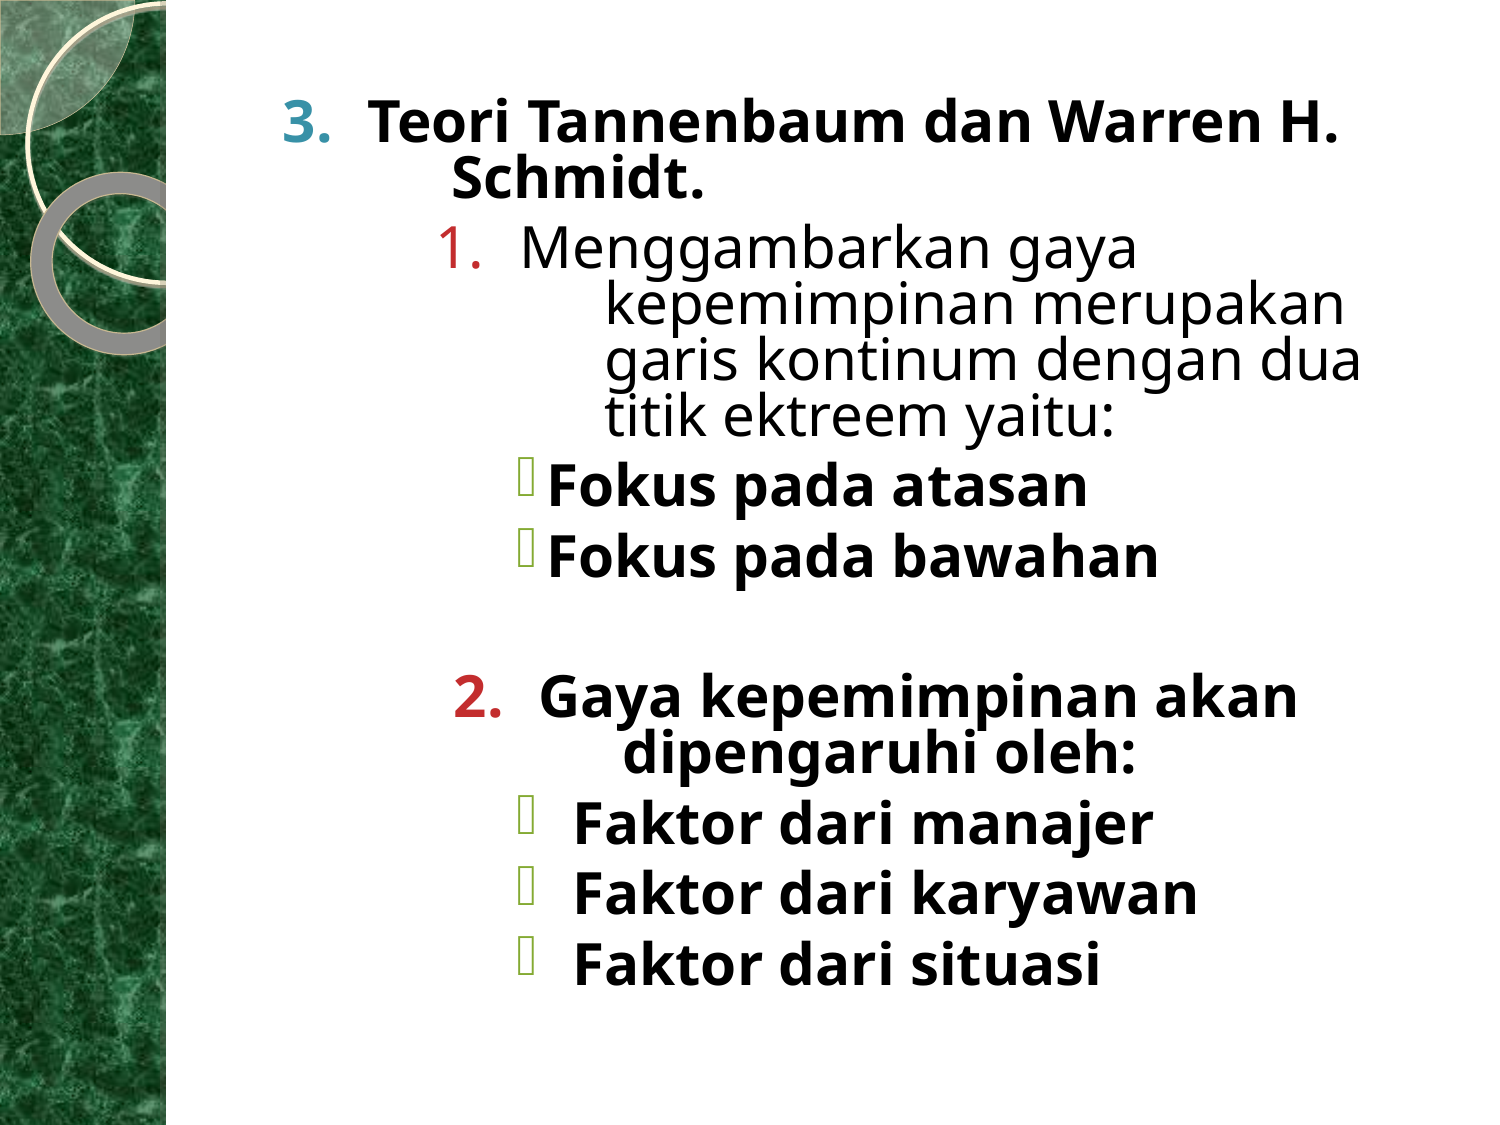

# Teori Tannenbaum dan Warren H. Schmidt.
Menggambarkan gaya kepemimpinan merupakan garis kontinum dengan dua titik ektreem yaitu:
Fokus pada atasan
Fokus pada bawahan
Gaya kepemimpinan akan dipengaruhi oleh:
Faktor dari manajer
Faktor dari karyawan
Faktor dari situasi